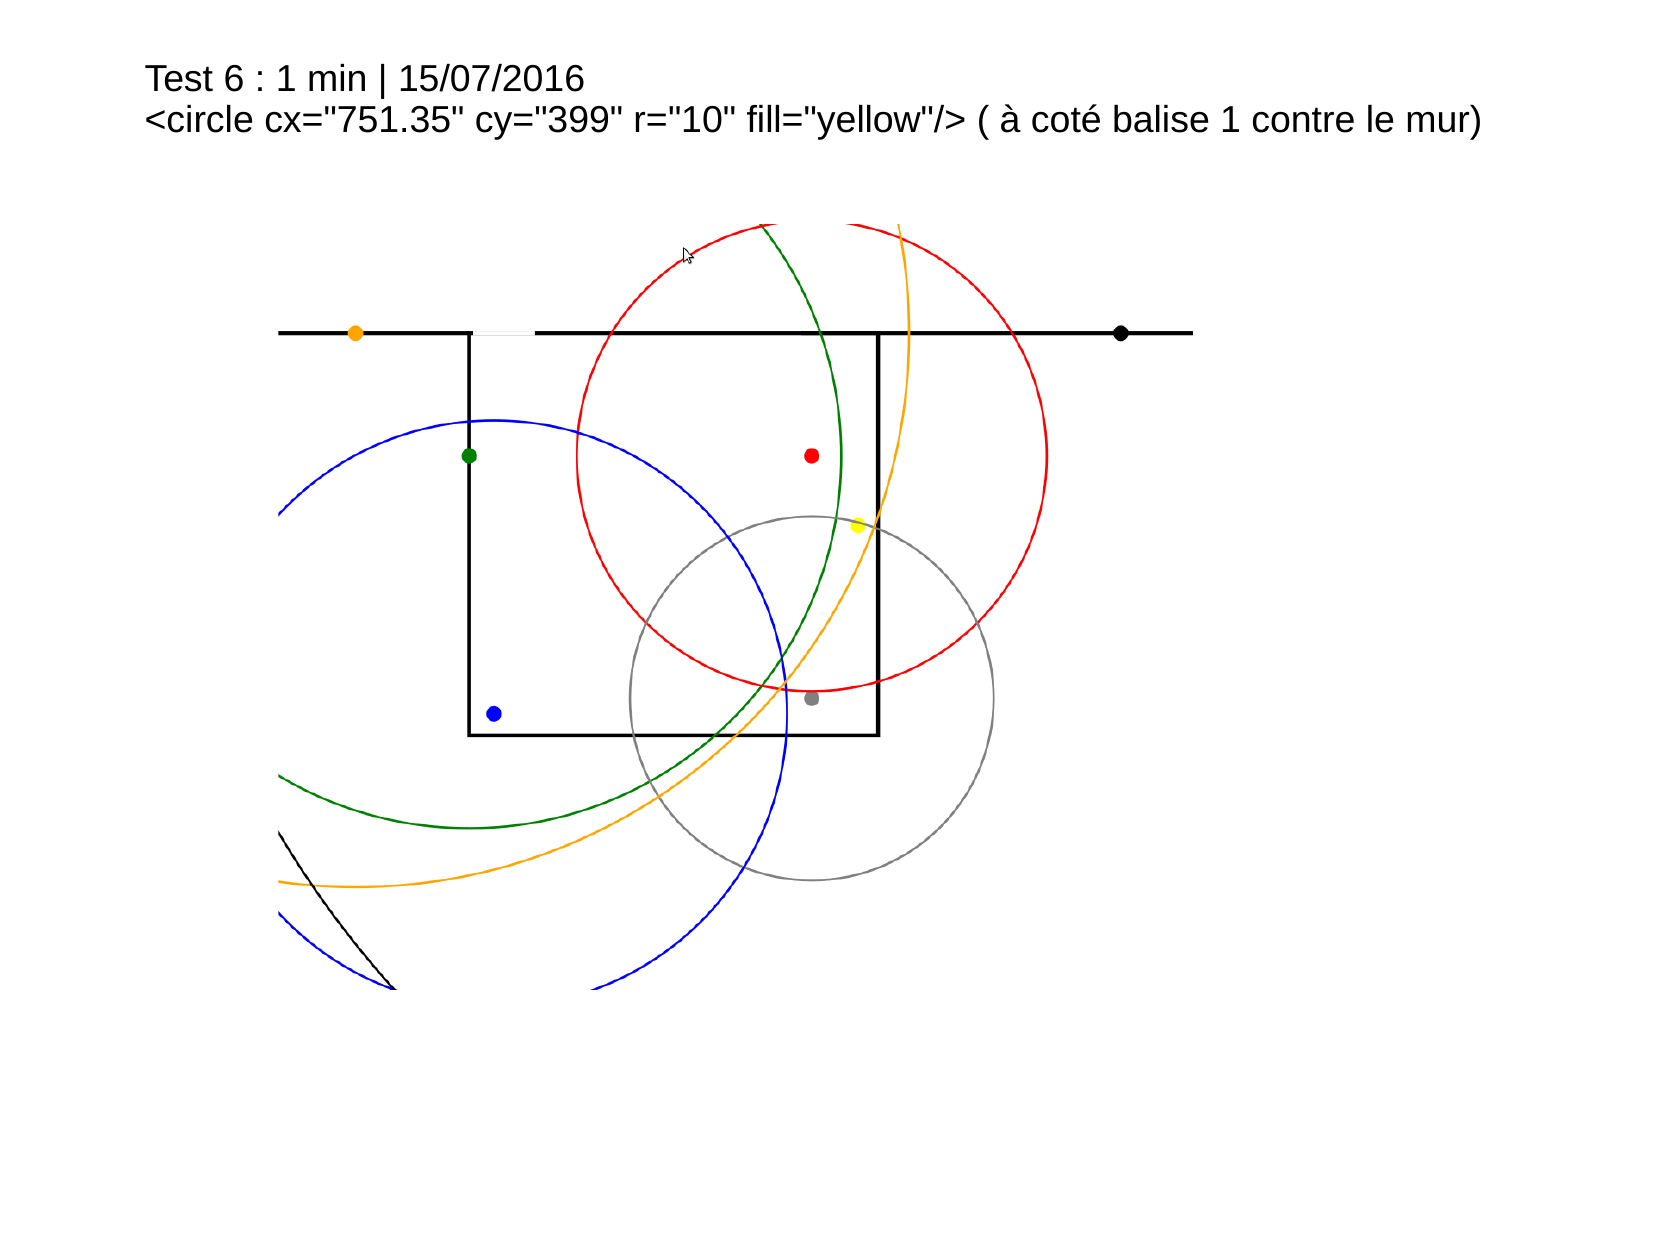

Test 6 : 1 min | 15/07/2016
<circle cx="751.35" cy="399" r="10" fill="yellow"/> ( à coté balise 1 contre le mur)